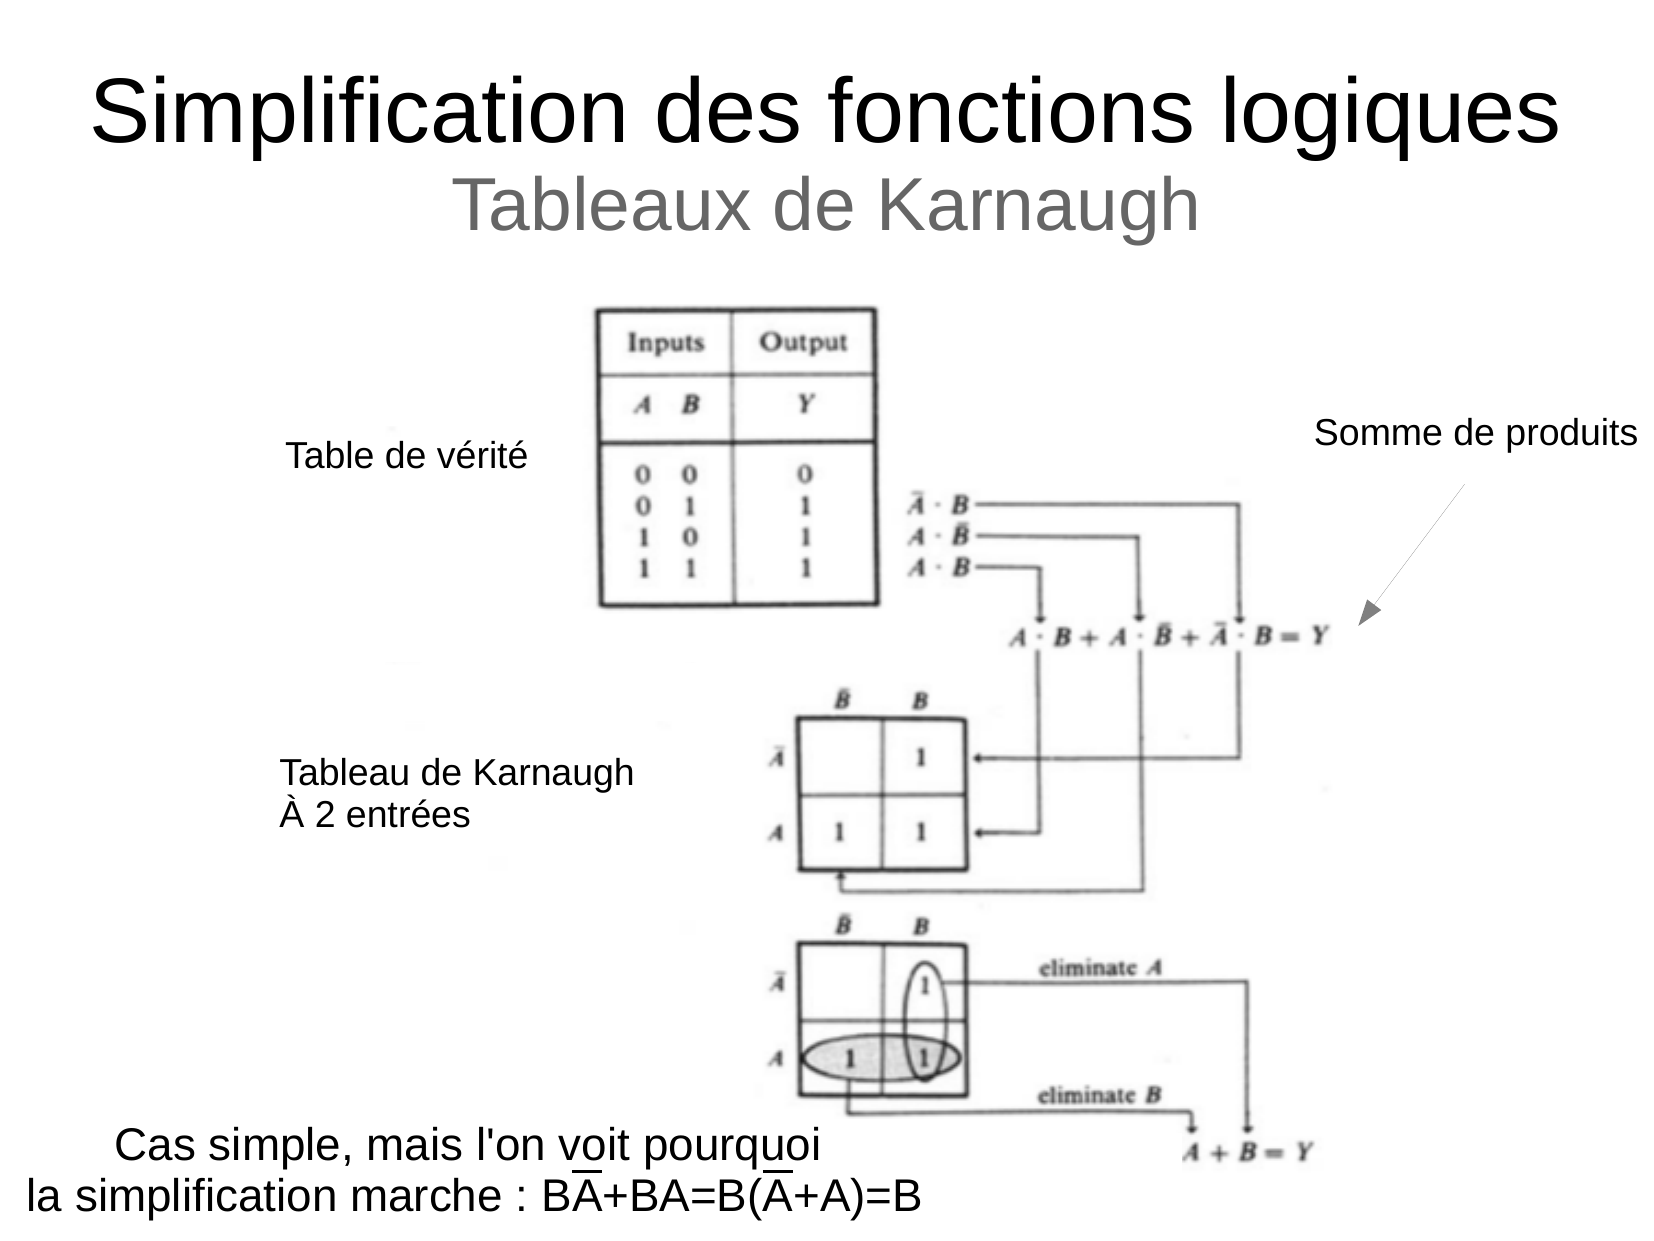

# Simplification des fonctions logiques Tableaux de Karnaugh
Somme de produits
Table de vérité
Tableau de Karnaugh
À 2 entrées
Cas simple, mais l'on voit pourquoi
la simplification marche : BA+BA=B(A+A)=B